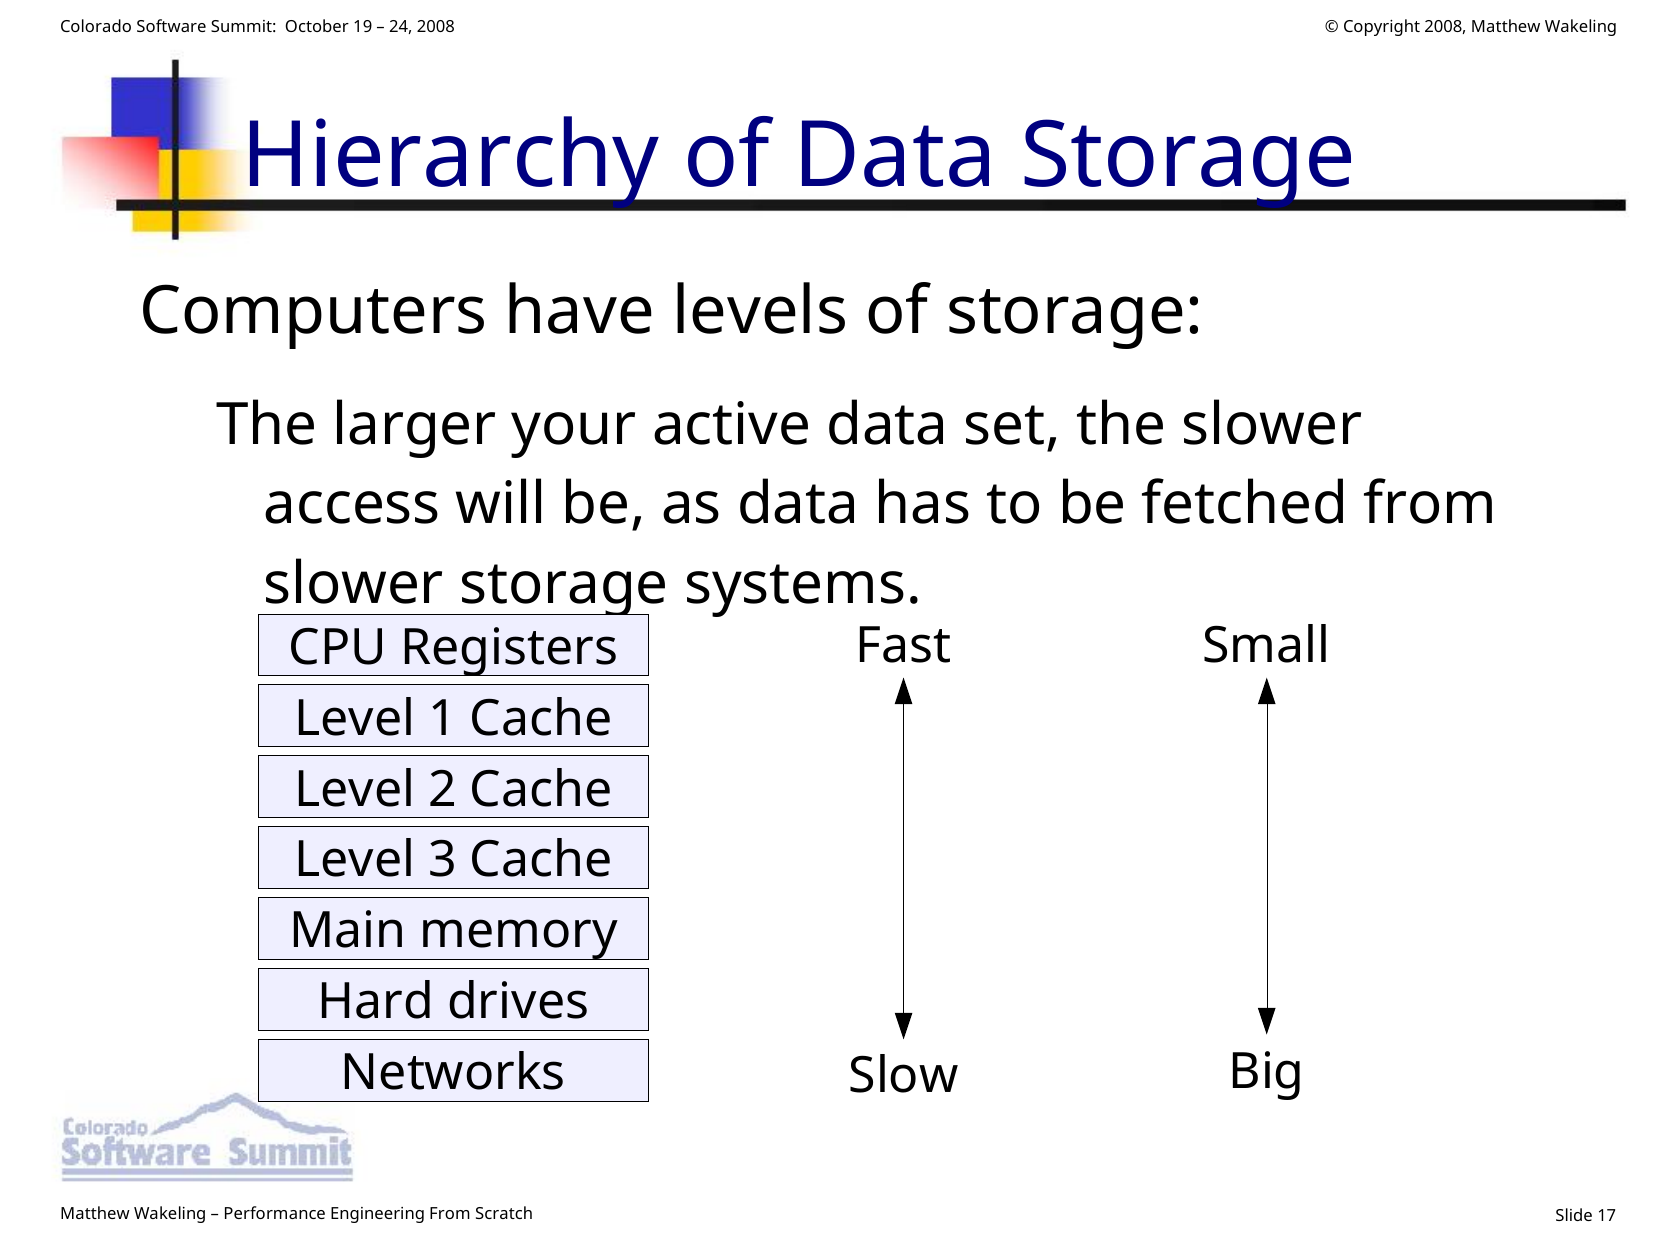

# Hierarchy of Data Storage
Computers have levels of storage:
The larger your active data set, the slower access will be, as data has to be fetched from slower storage systems.
Fast
Small
CPU Registers
Level 1 Cache
Level 2 Cache
Level 3 Cache
Main memory
Hard drives
Big
Networks
Slow